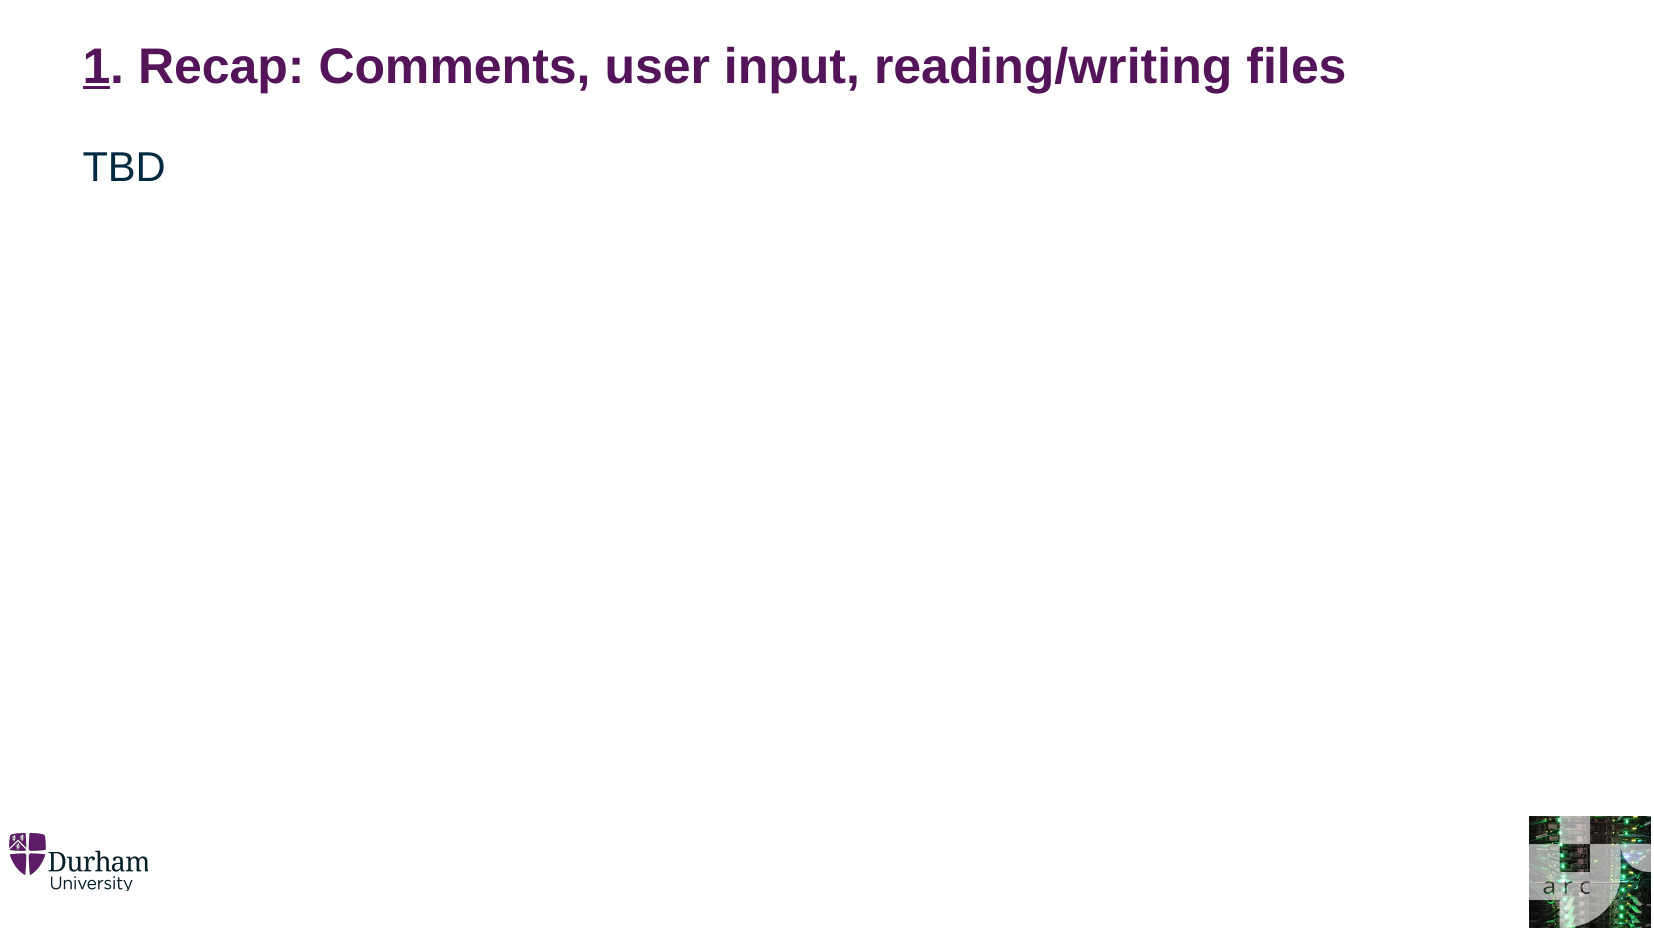

# 1. Recap: Comments, user input, reading/writing files
TBD